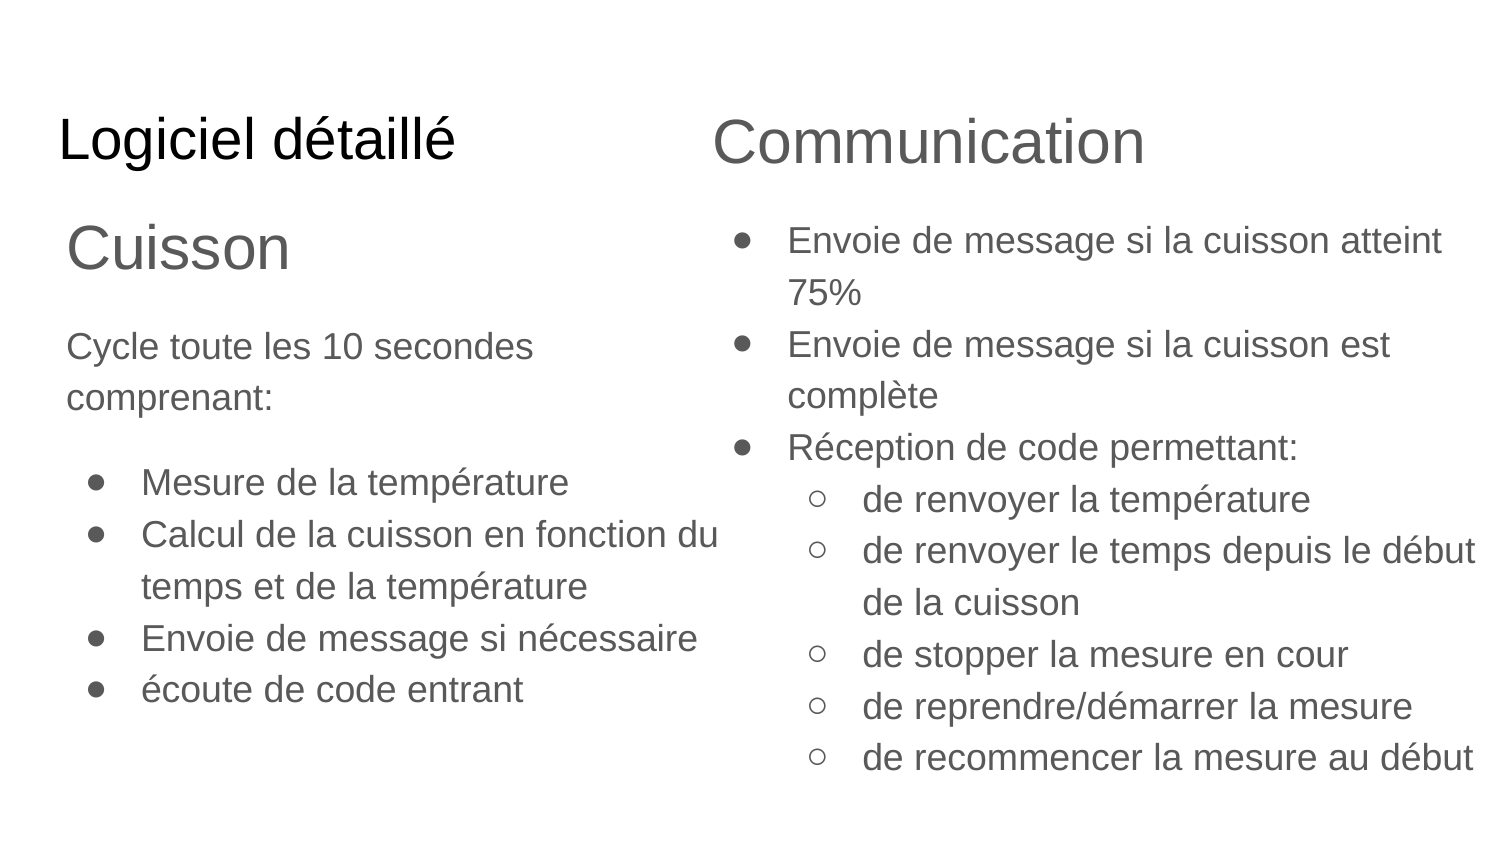

Communication
Envoie de message si la cuisson atteint 75%
Envoie de message si la cuisson est complète
Réception de code permettant:
de renvoyer la température
de renvoyer le temps depuis le début de la cuisson
de stopper la mesure en cour
de reprendre/démarrer la mesure
de recommencer la mesure au début
# Logiciel détaillé
Cuisson
Cycle toute les 10 secondes comprenant:
Mesure de la température
Calcul de la cuisson en fonction du temps et de la température
Envoie de message si nécessaire
écoute de code entrant